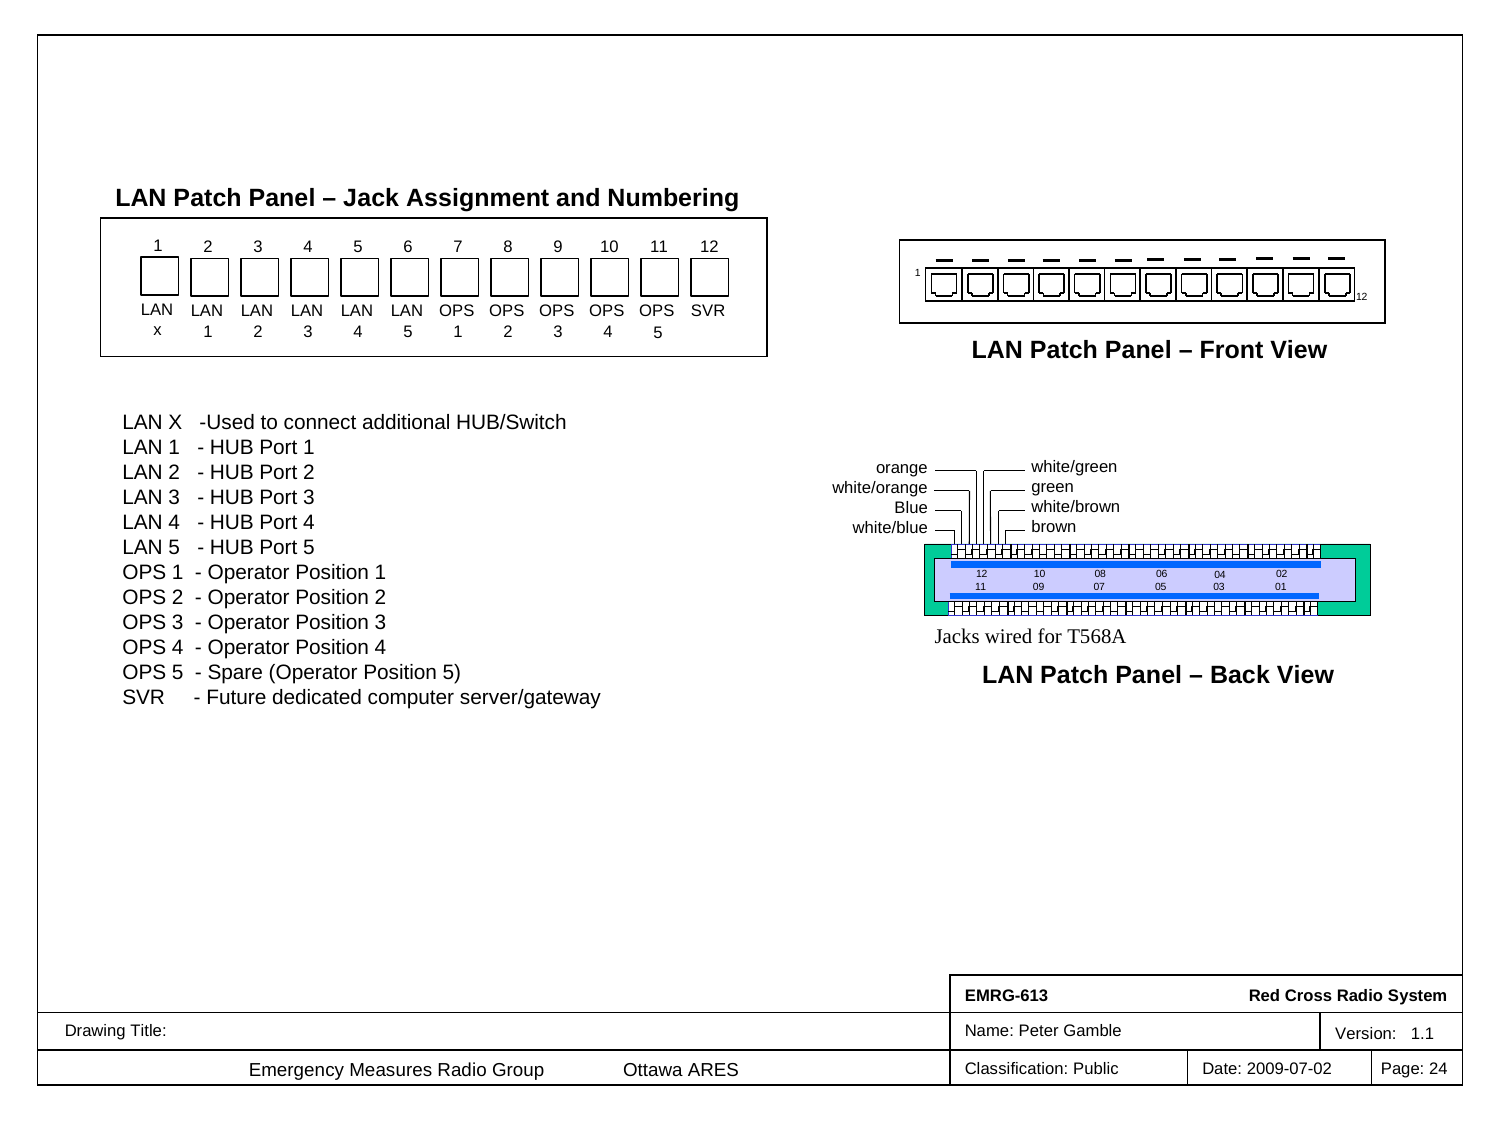

LAN Patch Panel – Jack Assignment and Numbering
1
2
3
4
5
6
7
8
9
10
11
12
LAN
LAN
LAN
LAN
LAN
LAN
OPS
OPS
OPS
OPS
OPS
SVR
x
1
2
3
4
5
1
2
3
4
5
1
12
LAN Patch Panel – Front View
LAN X -Used to connect additional HUB/Switch
LAN 1 - HUB Port 1
LAN 2 - HUB Port 2
LAN 3 - HUB Port 3
LAN 4 - HUB Port 4
LAN 5 - HUB Port 5
OPS 1 - Operator Position 1
OPS 2 - Operator Position 2
OPS 3 - Operator Position 3
OPS 4 - Operator Position 4
OPS 5 - Spare (Operator Position 5)
SVR - Future dedicated computer server/gateway
white/green
green
white/brown
brown
orange
white/orange
Blue
white/blue
12
10
08
06
02
04
11
09
07
05
01
03
Jacks wired for T568A
LAN Patch Panel – Back View
Emergency Measures Radio Group Ottawa ARES
Page: